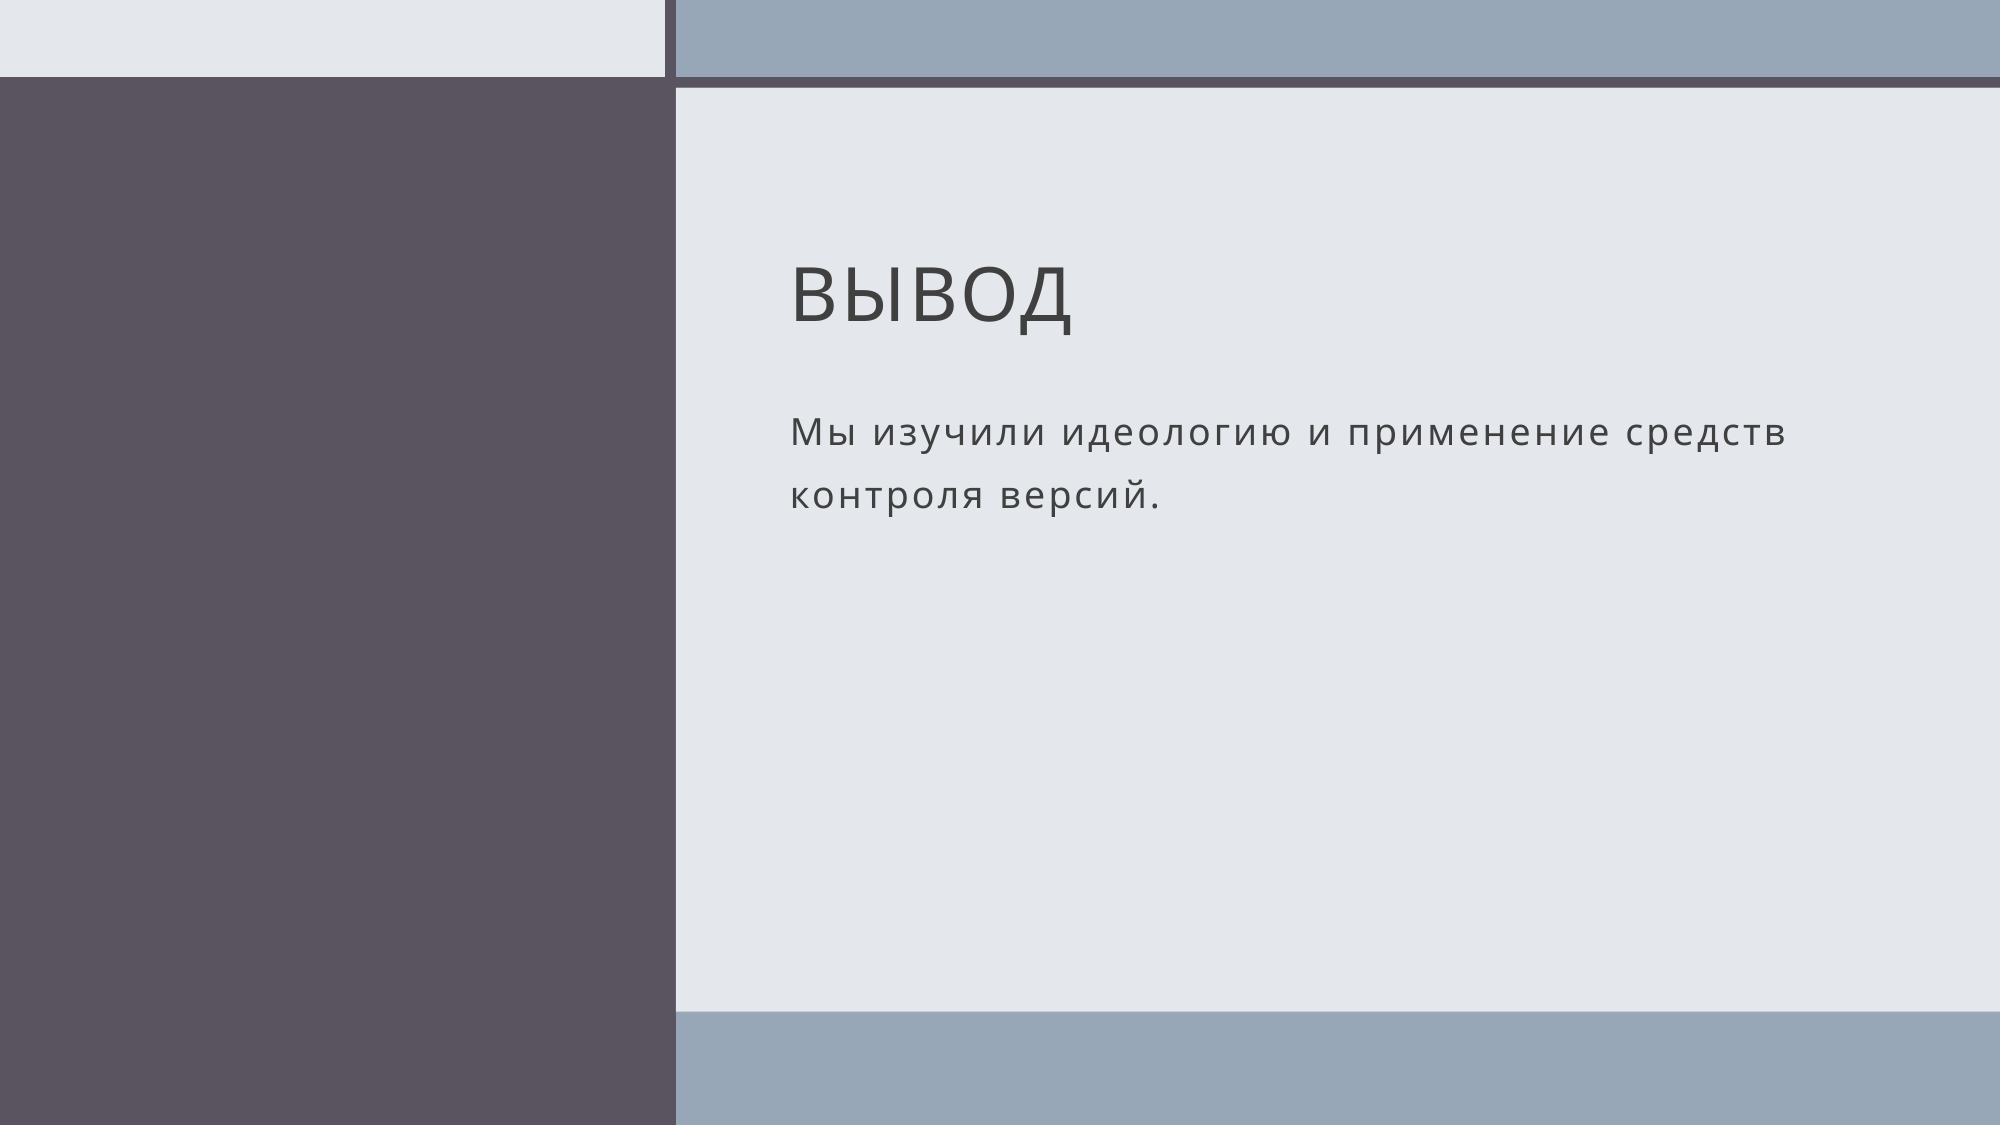

# ВЫВОД
Мы изучили идеологию и применение средств контроля версий.